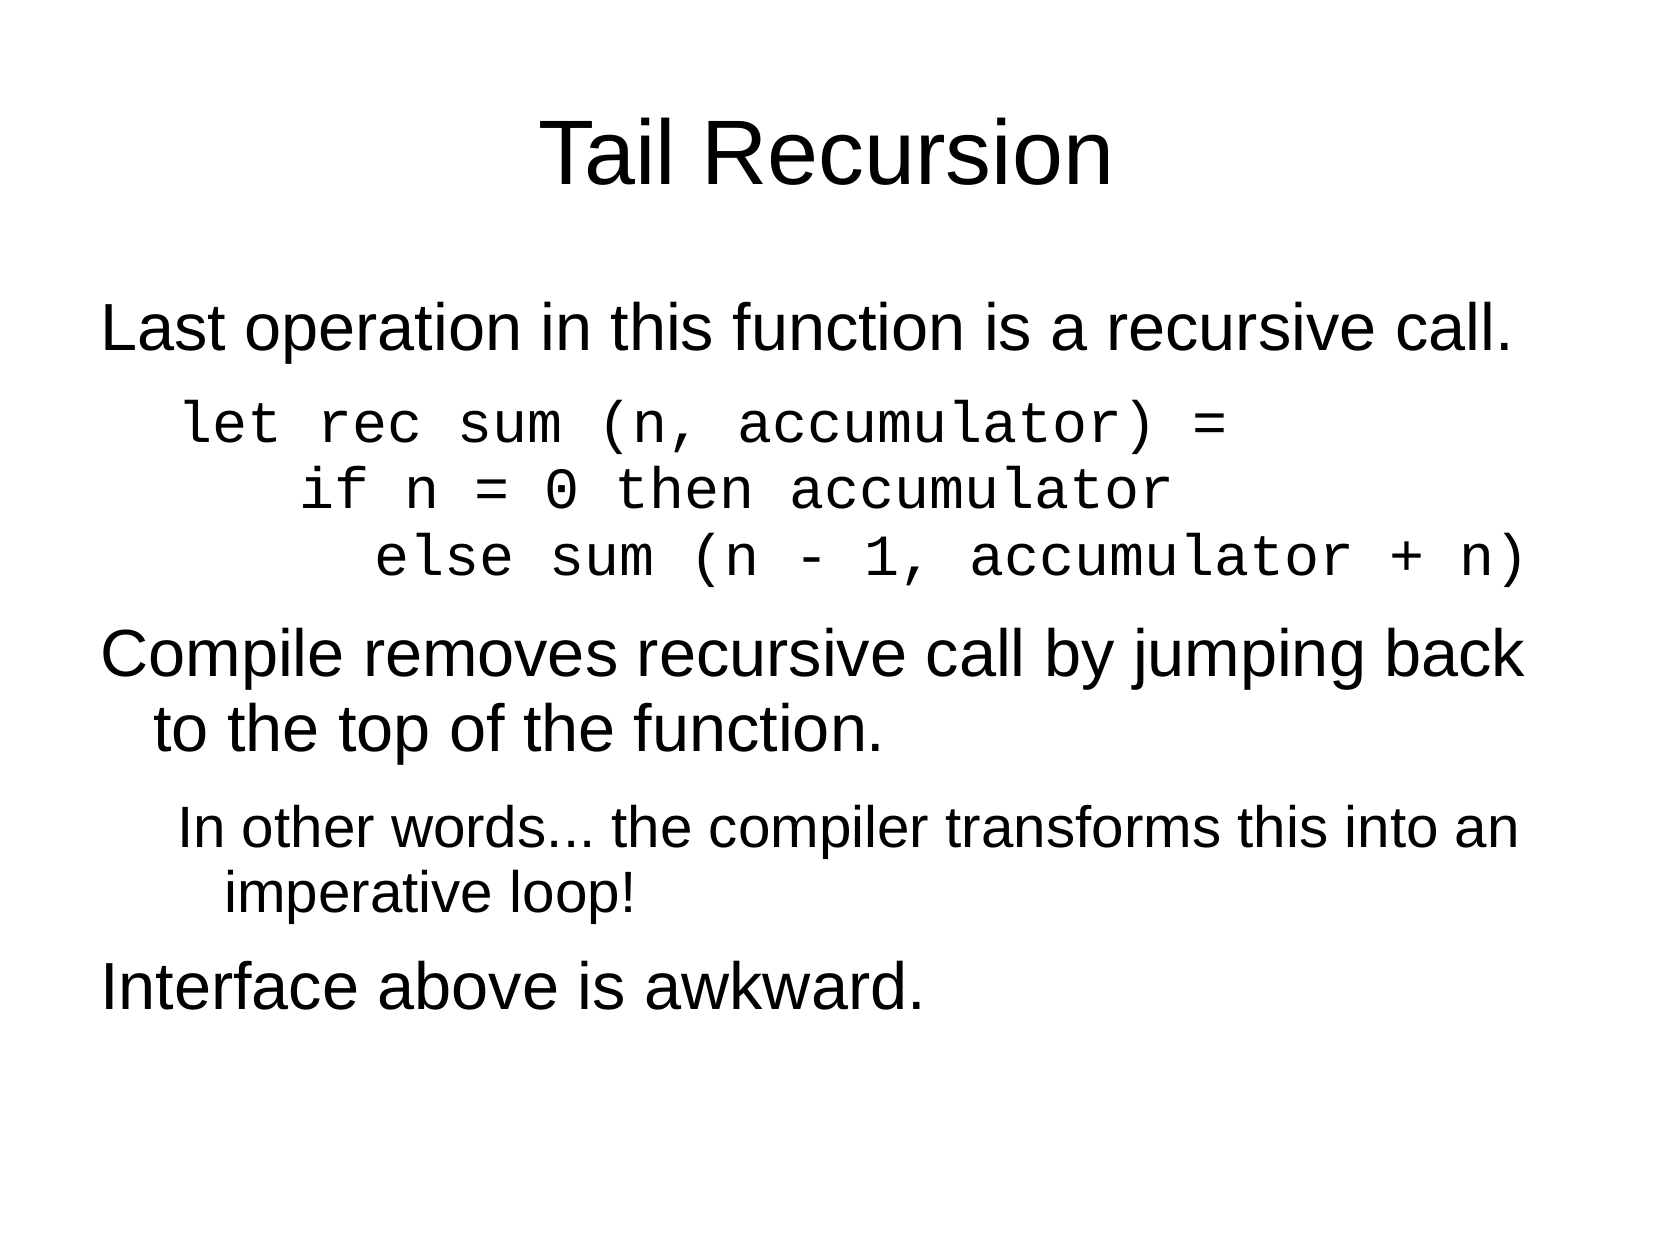

# Tail Recursion
Last operation in this function is a recursive call.
let rec sum (n, accumulator) =
	if n = 0 then accumulator
		else sum (n - 1, accumulator + n)
Compile removes recursive call by jumping back to the top of the function.
In other words... the compiler transforms this into an imperative loop!
Interface above is awkward.